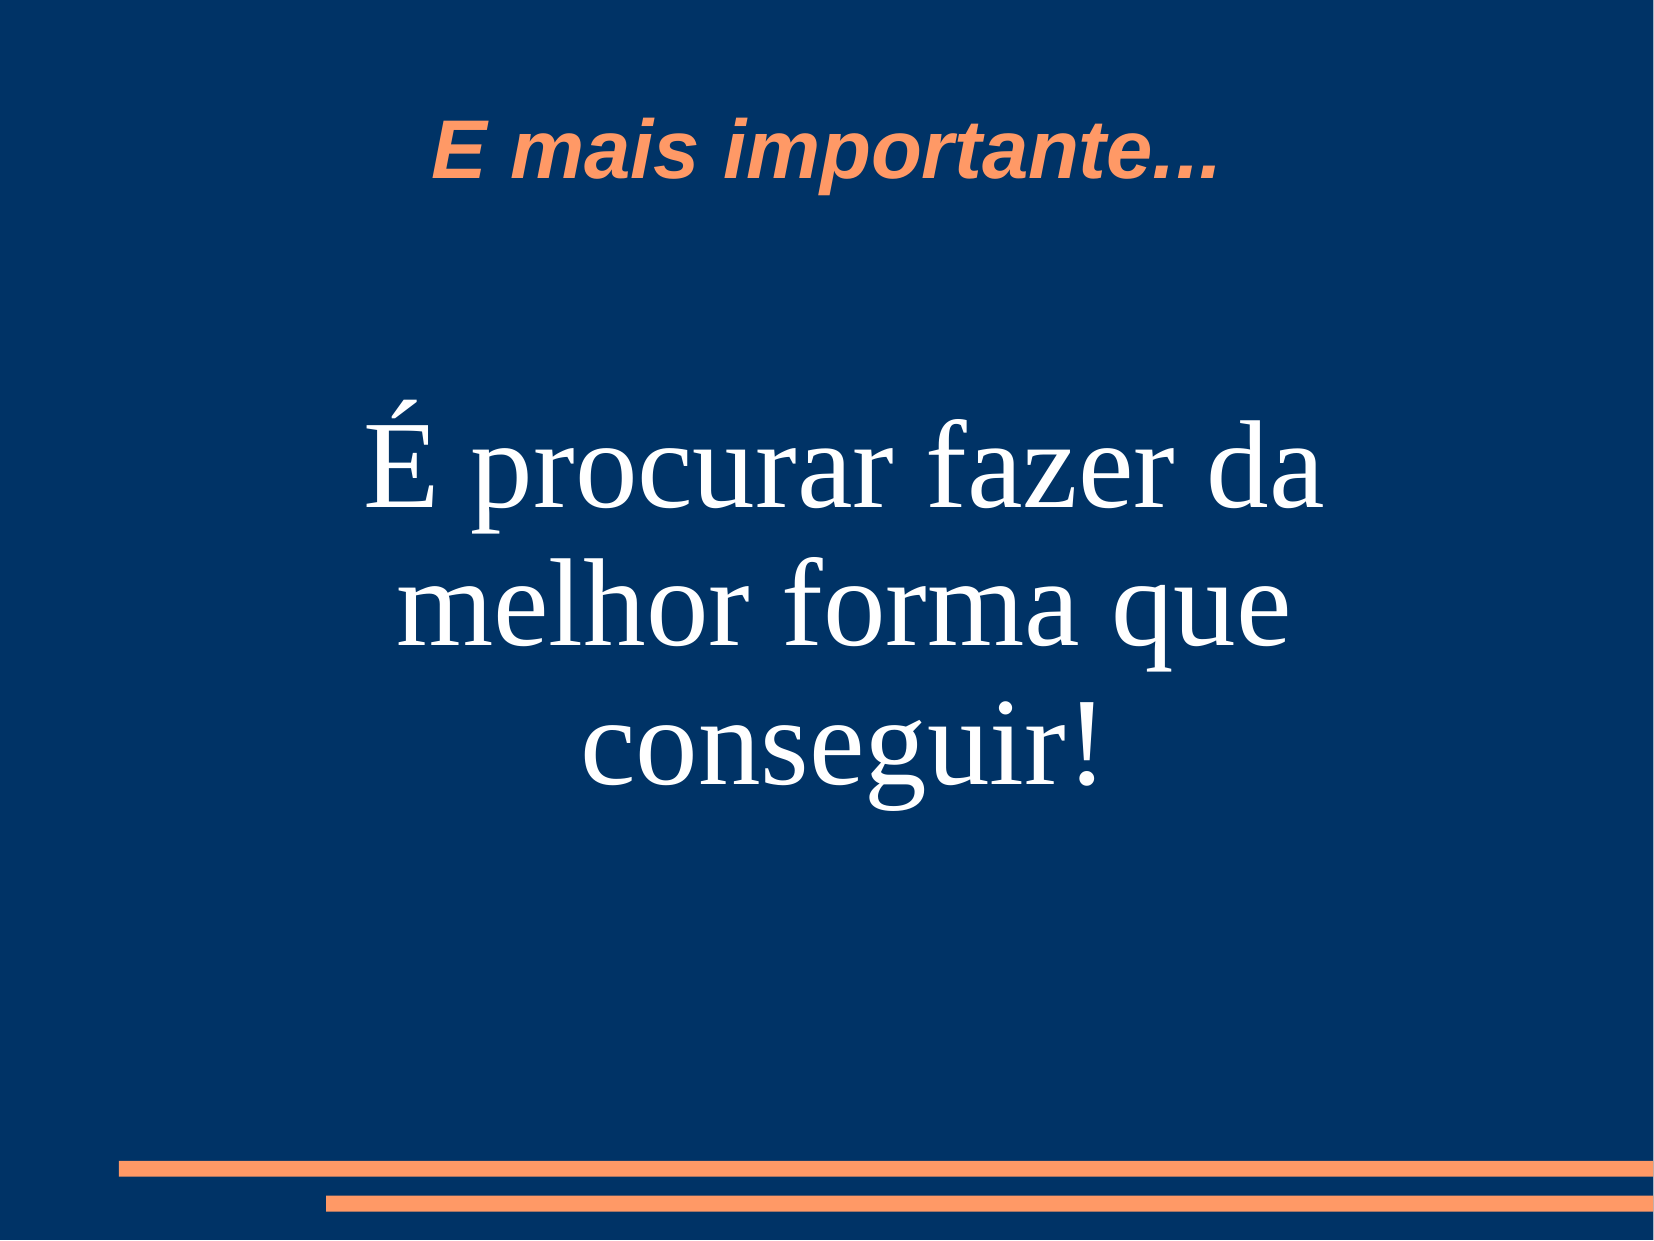

# E mais importante...
É procurar fazer da melhor forma que conseguir!